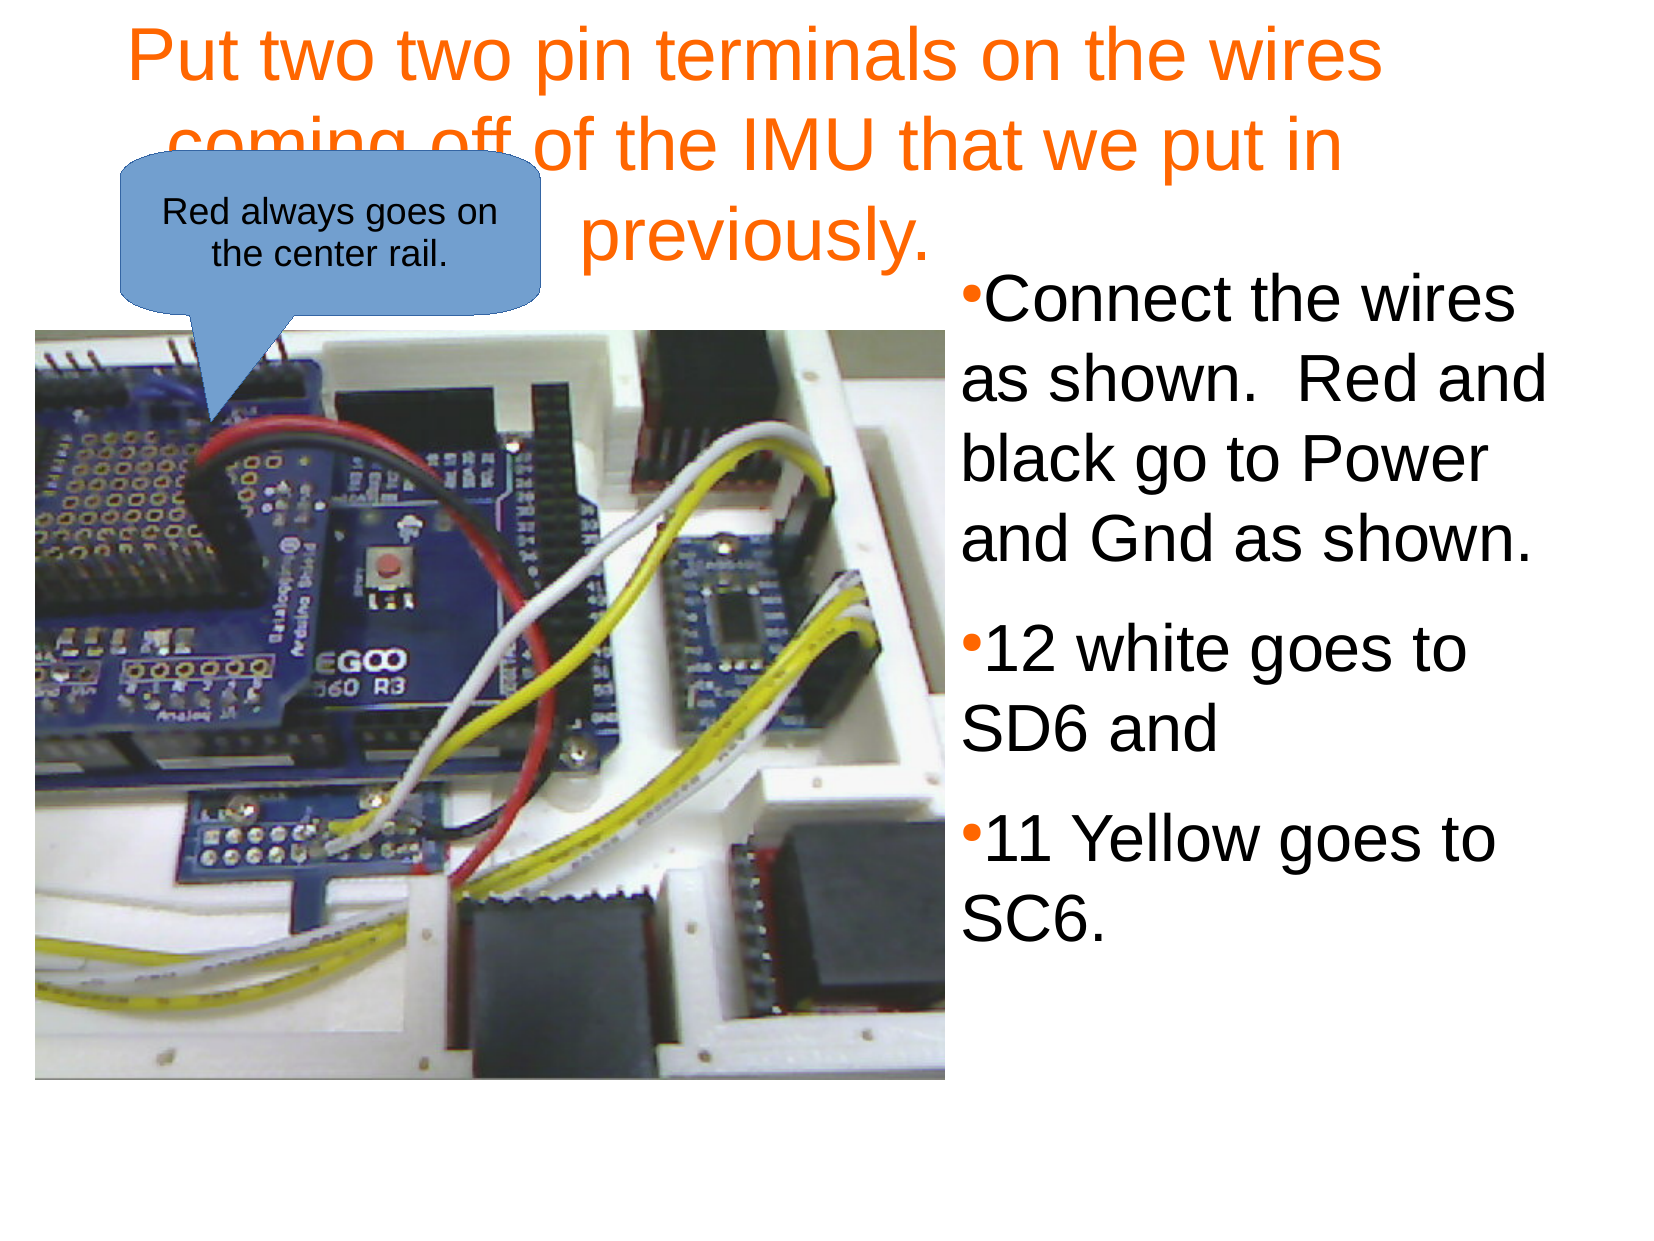

# Put two two pin terminals on the wires coming off of the IMU that we put in previously.
Red always goes on
the center rail.
Connect the wires as shown. Red and black go to Power and Gnd as shown.
12 white goes to SD6 and
11 Yellow goes to SC6.